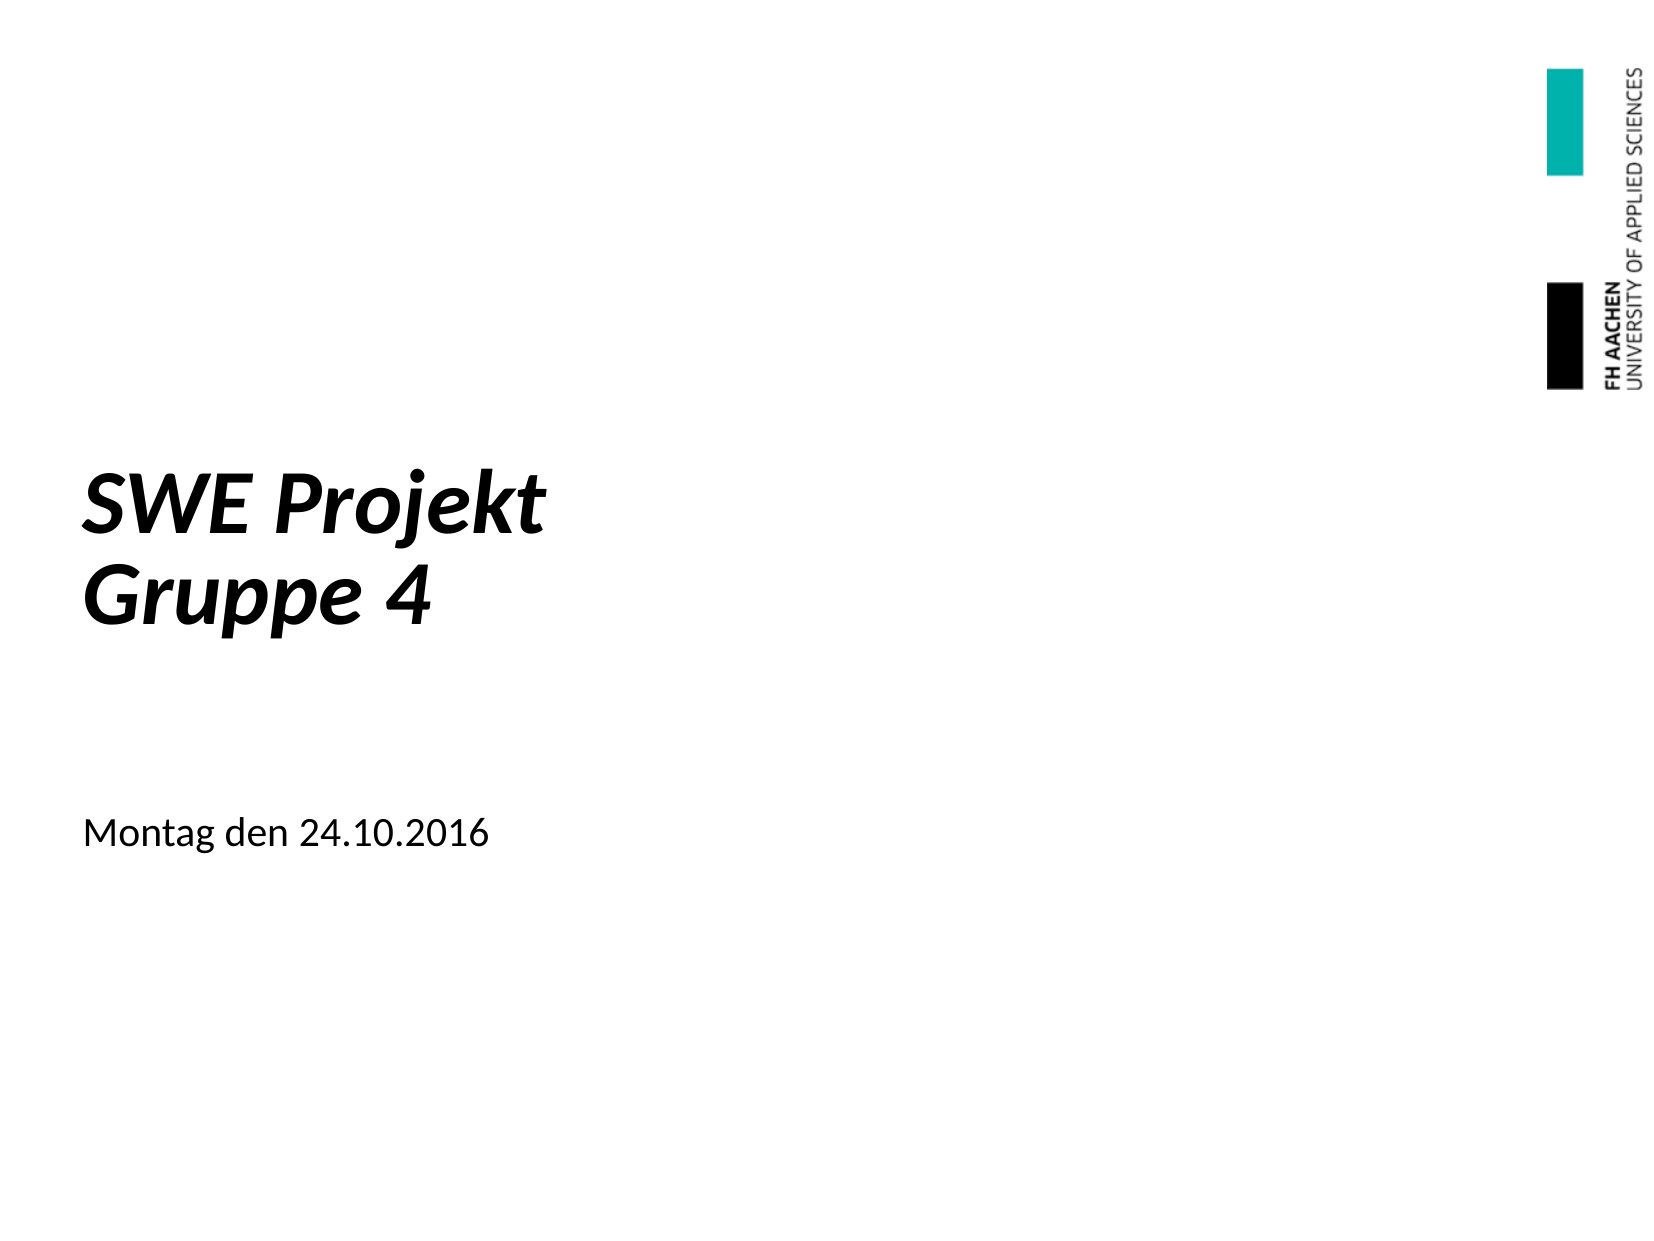

# SWE Projekt Gruppe 4
Montag den 24.10.2016